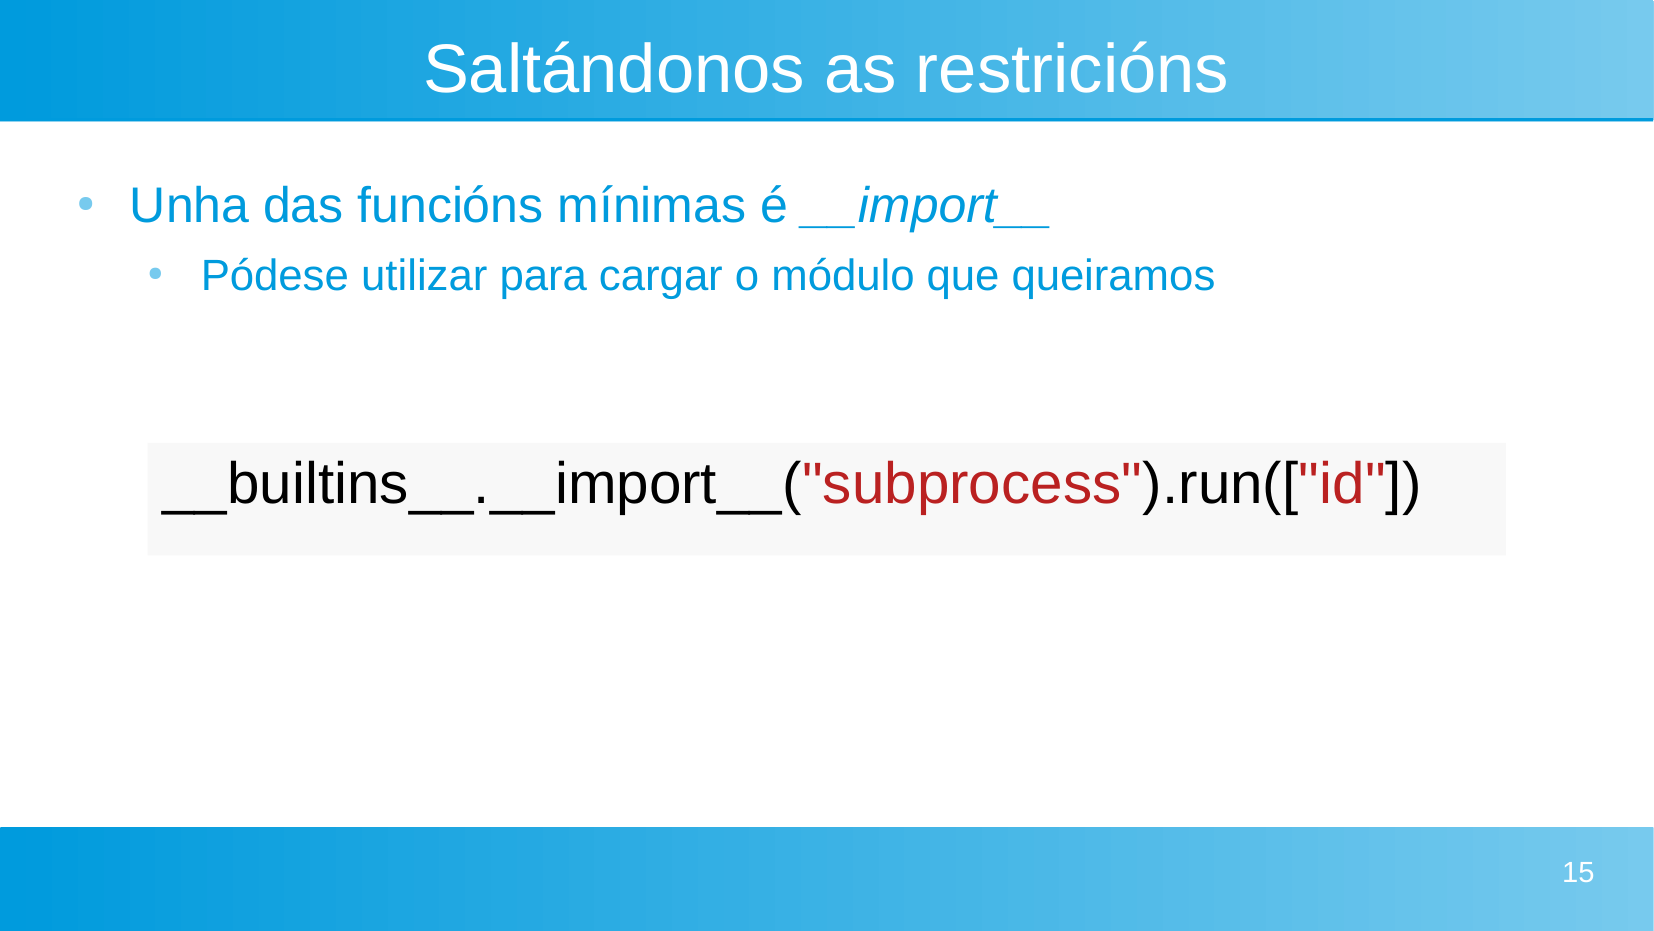

# Saltándonos as restricións
Unha das funcións mínimas é __import__
Pódese utilizar para cargar o módulo que queiramos
__builtins__.__import__("subprocess").run(["id"])
15